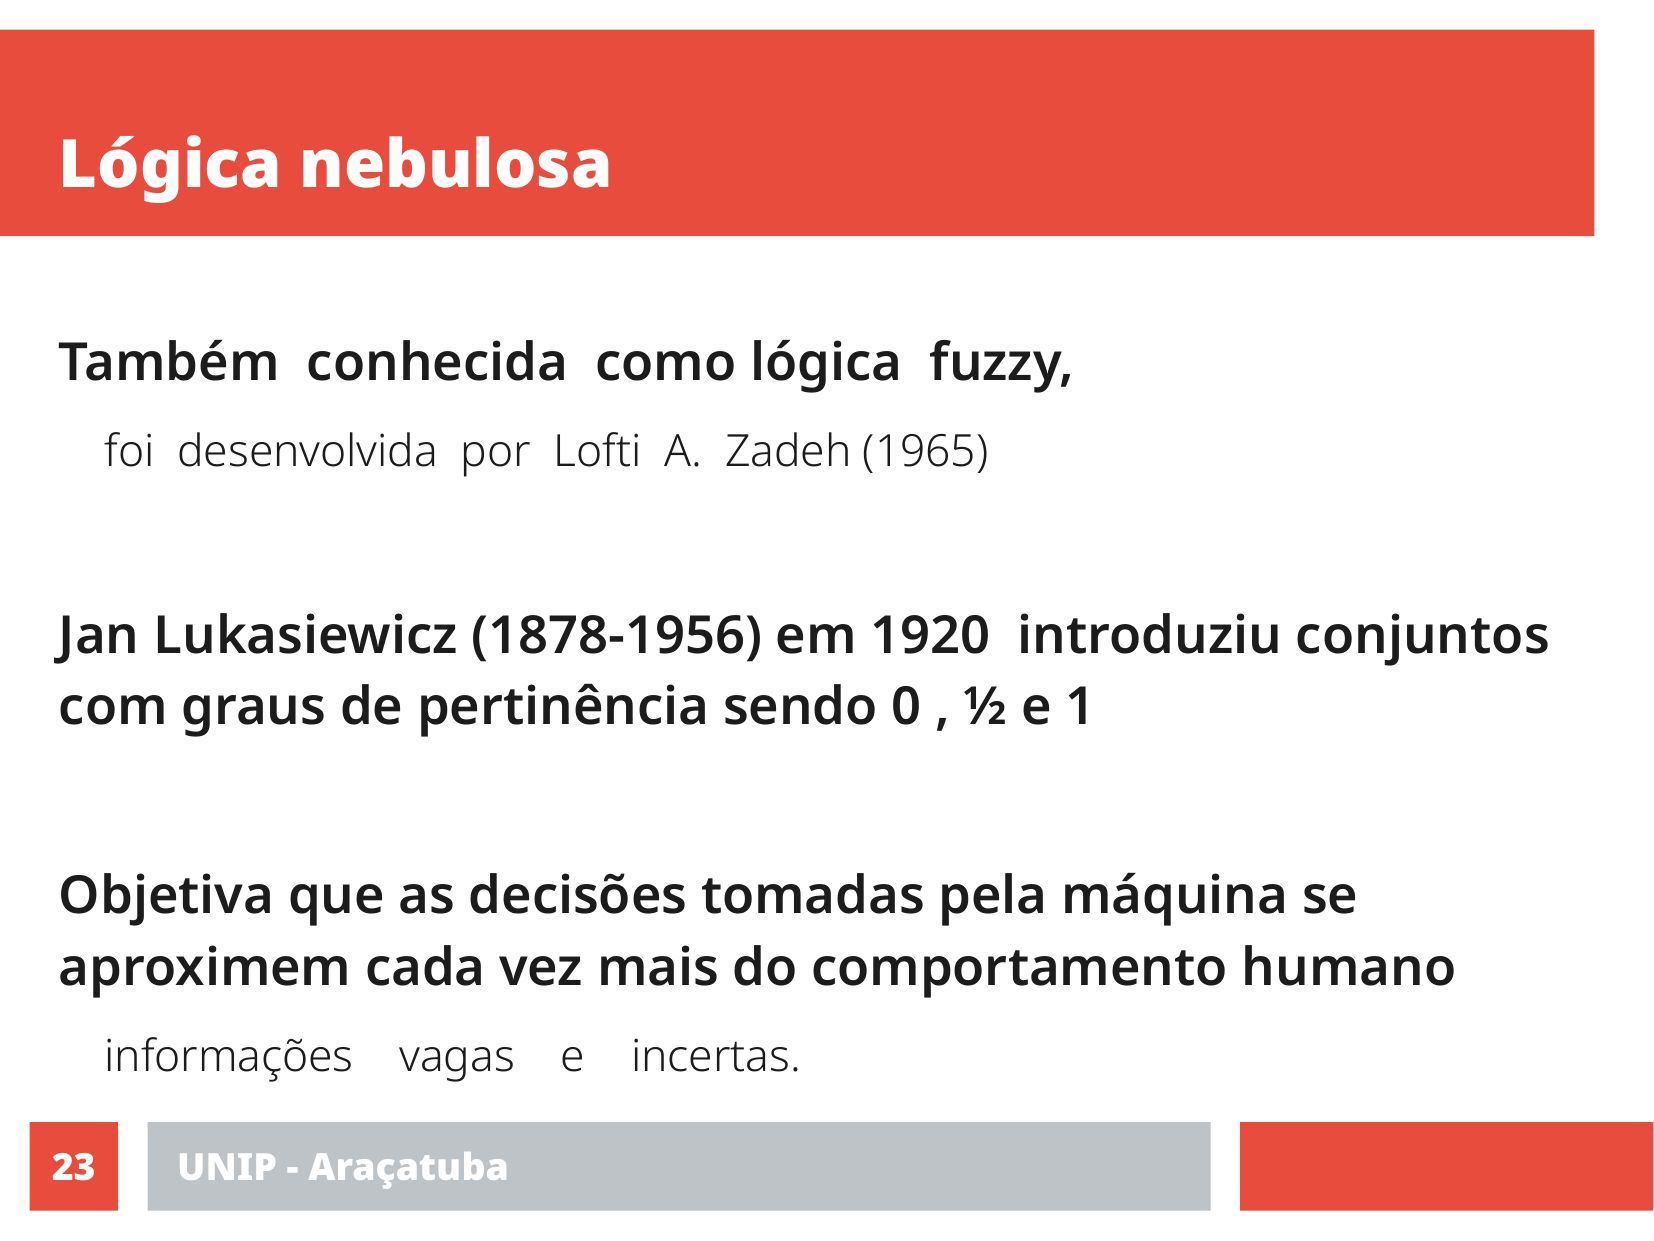

# Lógica nebulosa
Também conhecida como lógica fuzzy,
foi desenvolvida por Lofti A. Zadeh (1965)
Jan Lukasiewicz (1878-1956) em 1920 introduziu conjuntos com graus de pertinência sendo 0 , ½ e 1
Objetiva que as decisões tomadas pela máquina se aproximem cada vez mais do comportamento humano
informações vagas e incertas.
23
UNIP - Araçatuba